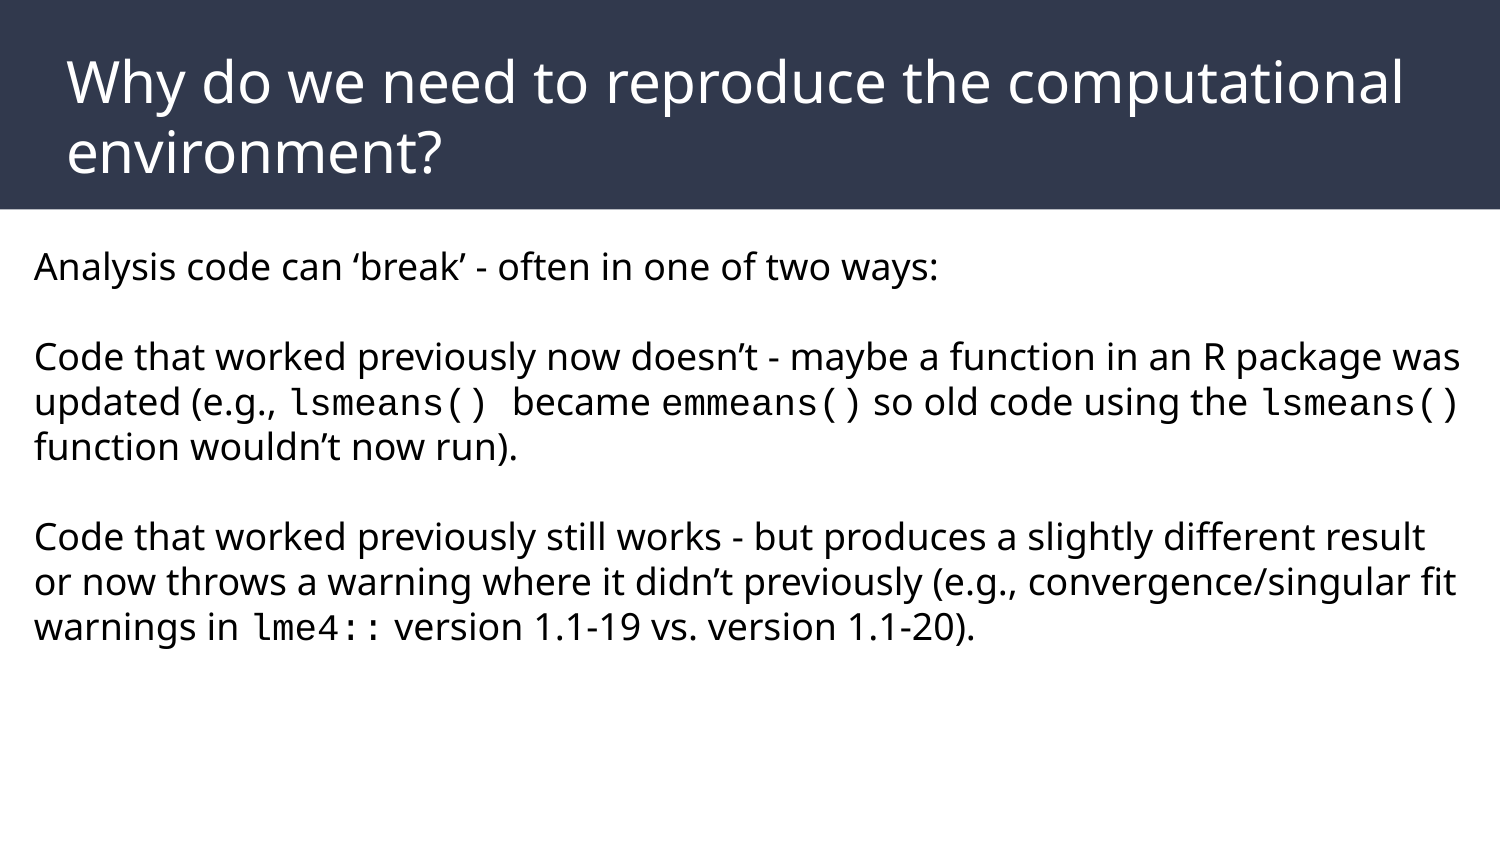

# Why do we need to reproduce the computational environment?
Analysis code can ‘break’ - often in one of two ways:
Code that worked previously now doesn’t - maybe a function in an R package was updated (e.g., lsmeans() became emmeans() so old code using the lsmeans() function wouldn’t now run).
Code that worked previously still works - but produces a slightly different result or now throws a warning where it didn’t previously (e.g., convergence/singular fit warnings in lme4:: version 1.1-19 vs. version 1.1-20).